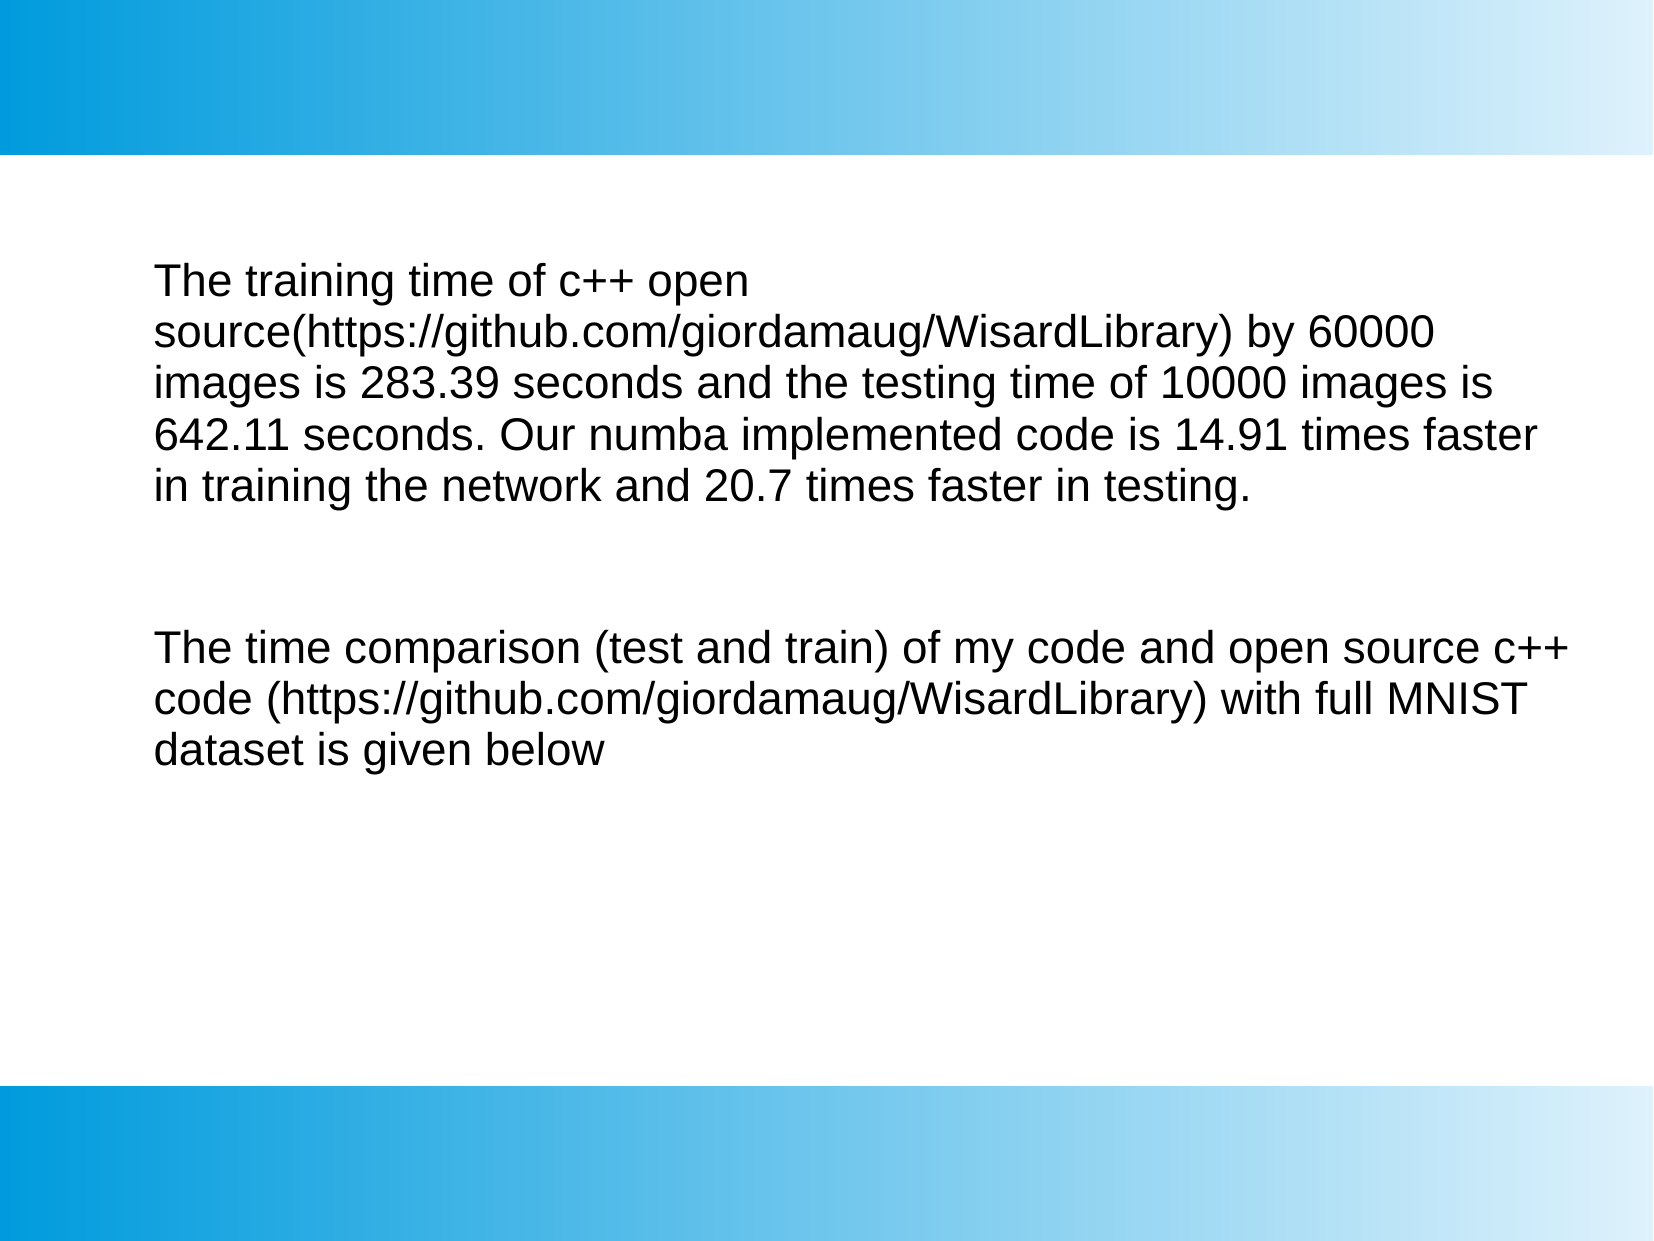

#
The training time of c++ open source(https://github.com/giordamaug/WisardLibrary) by 60000 images is 283.39 seconds and the testing time of 10000 images is 642.11 seconds. Our numba implemented code is 14.91 times faster in training the network and 20.7 times faster in testing.
The time comparison (test and train) of my code and open source c++ code (https://github.com/giordamaug/WisardLibrary) with full MNIST dataset is given below